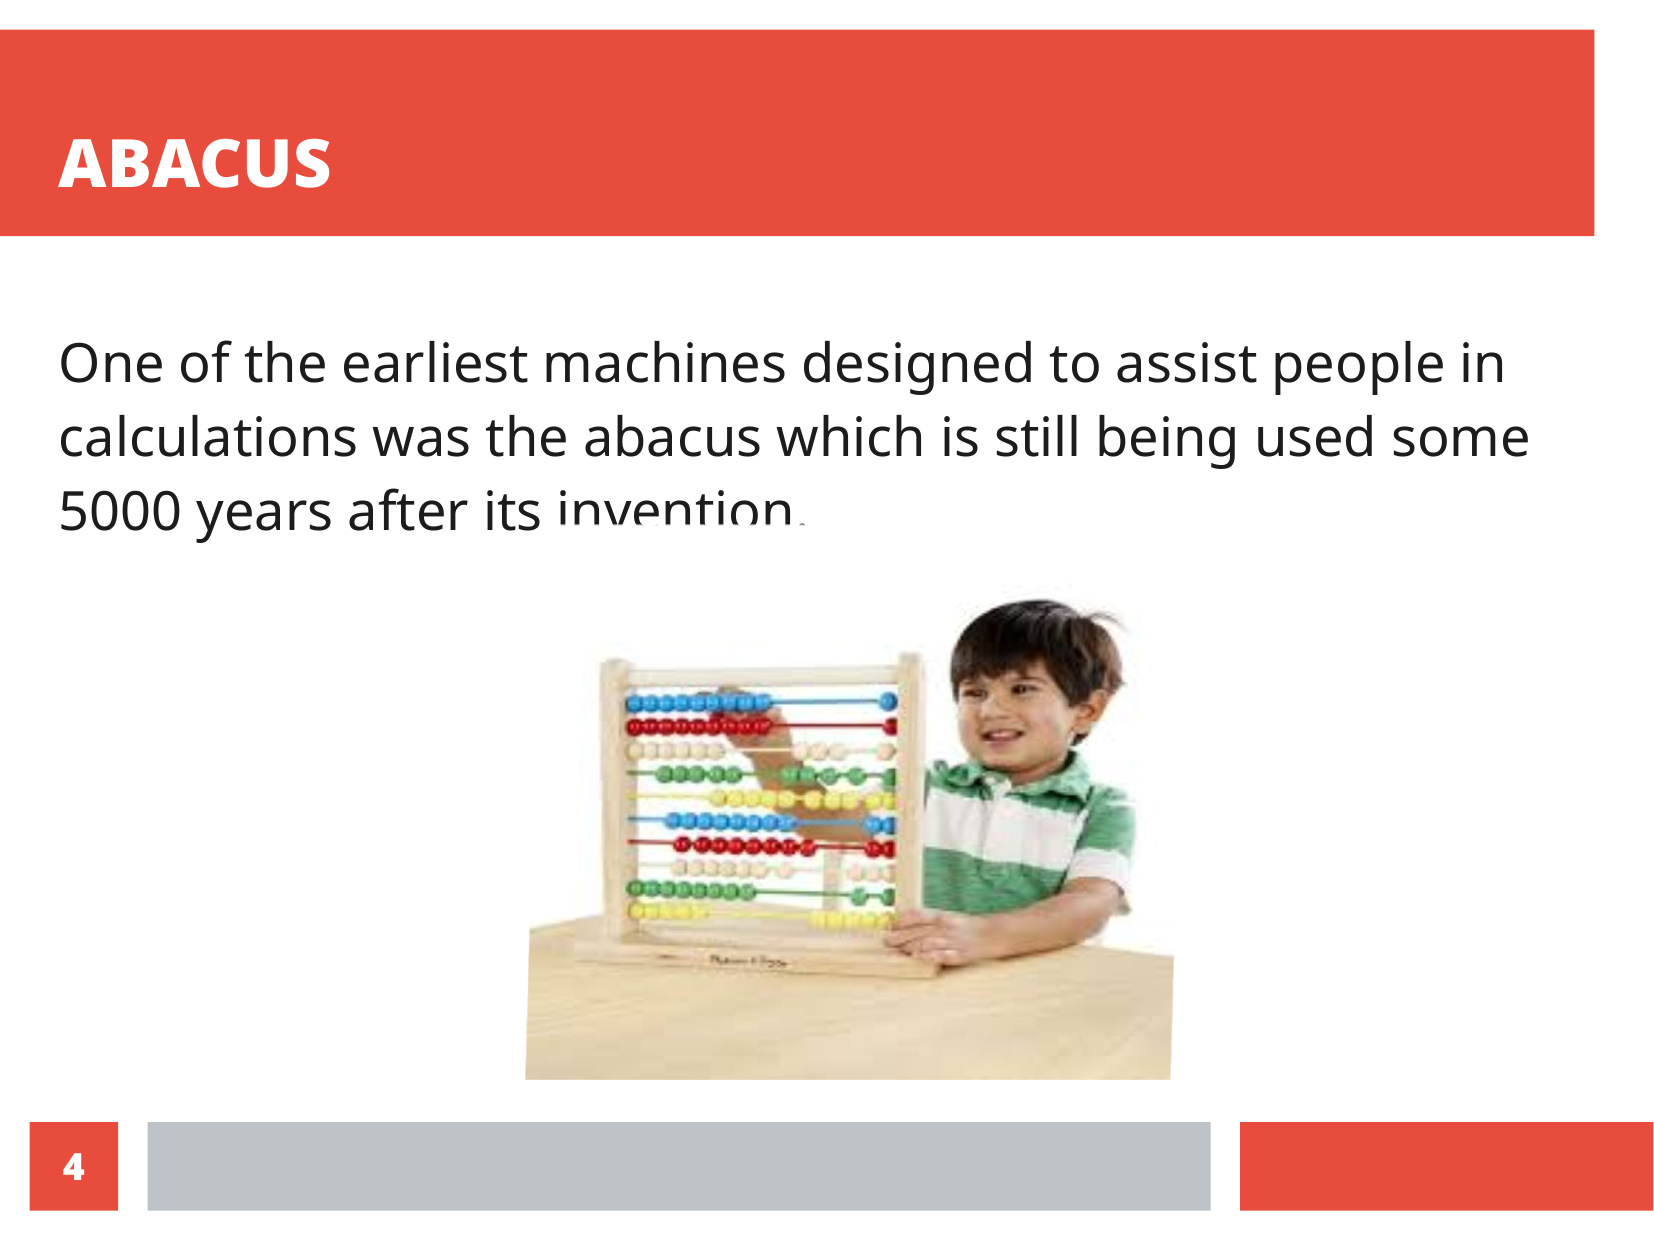

# ABACUS
One of the earliest machines designed to assist people in calculations was the abacus which is still being used some 5000 years after its invention.
4